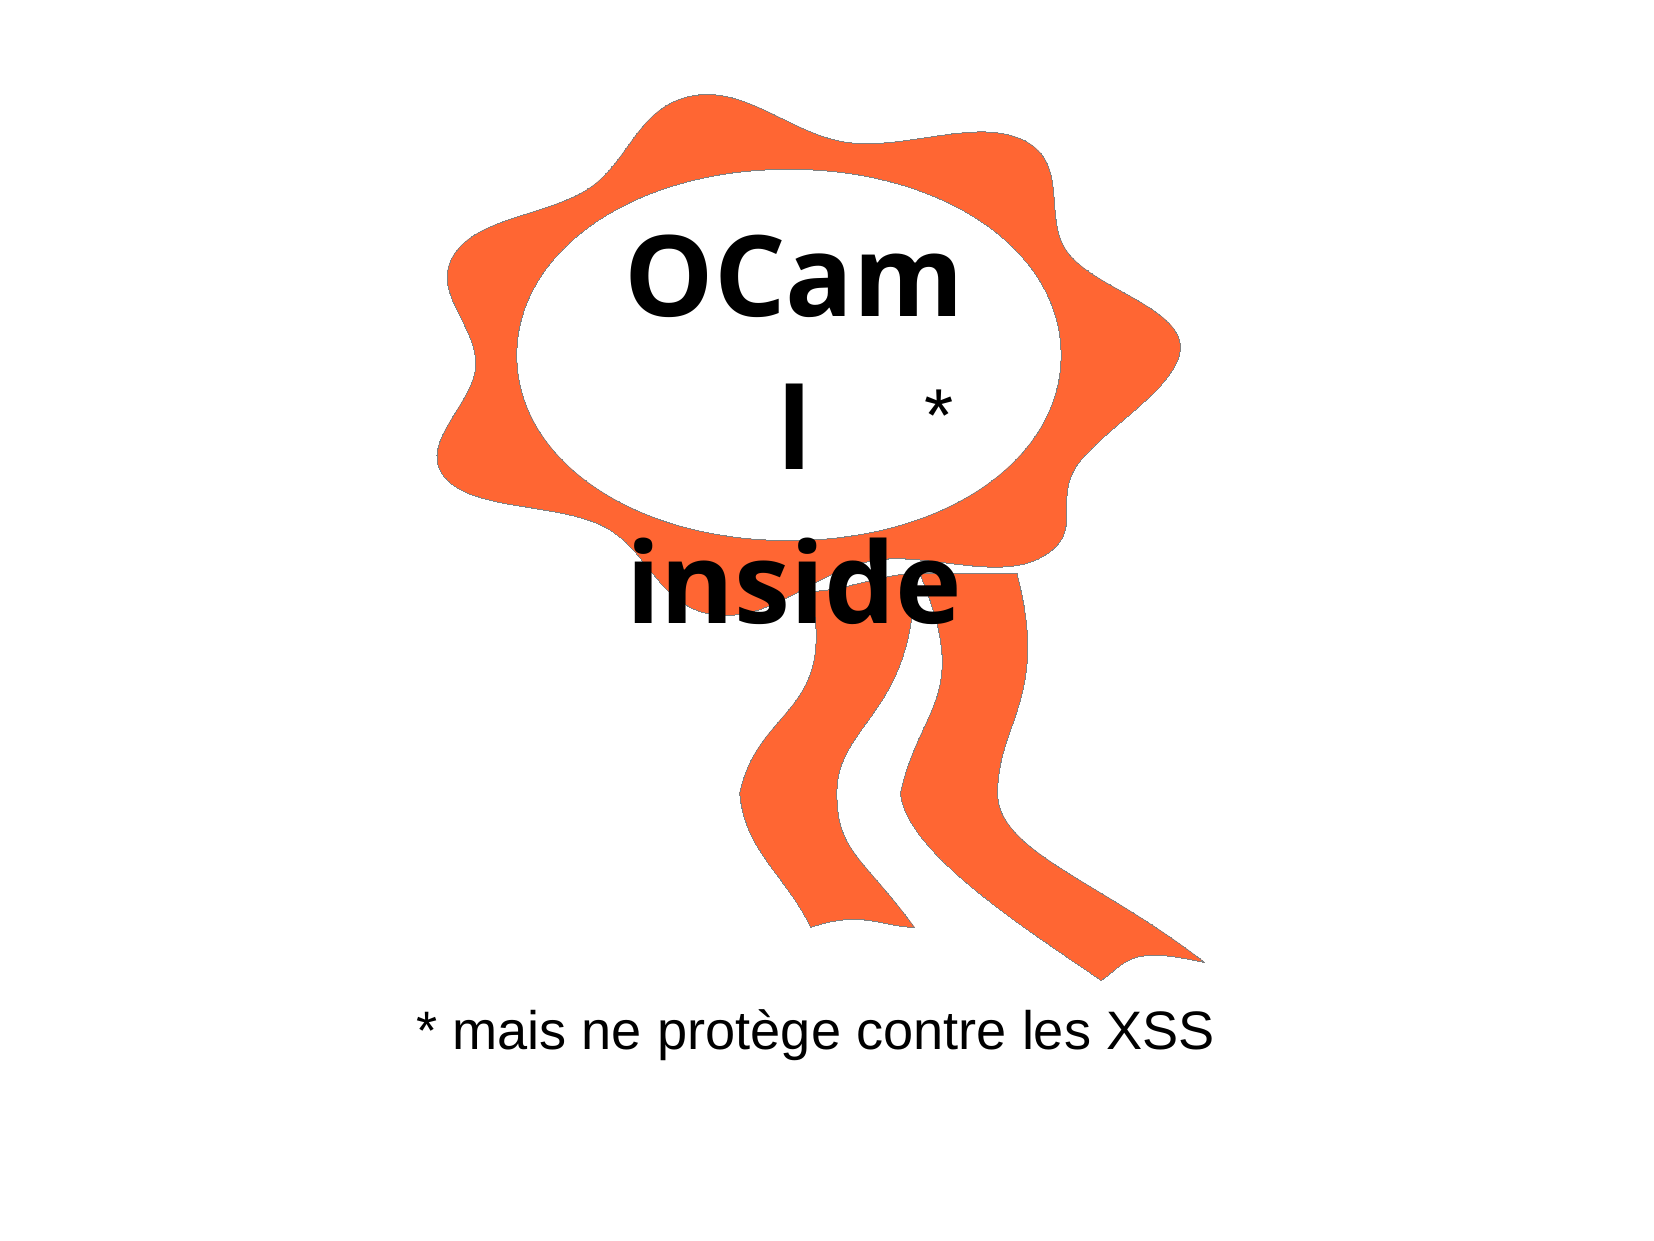

OCaml
inside
*
* mais ne protège contre les XSS